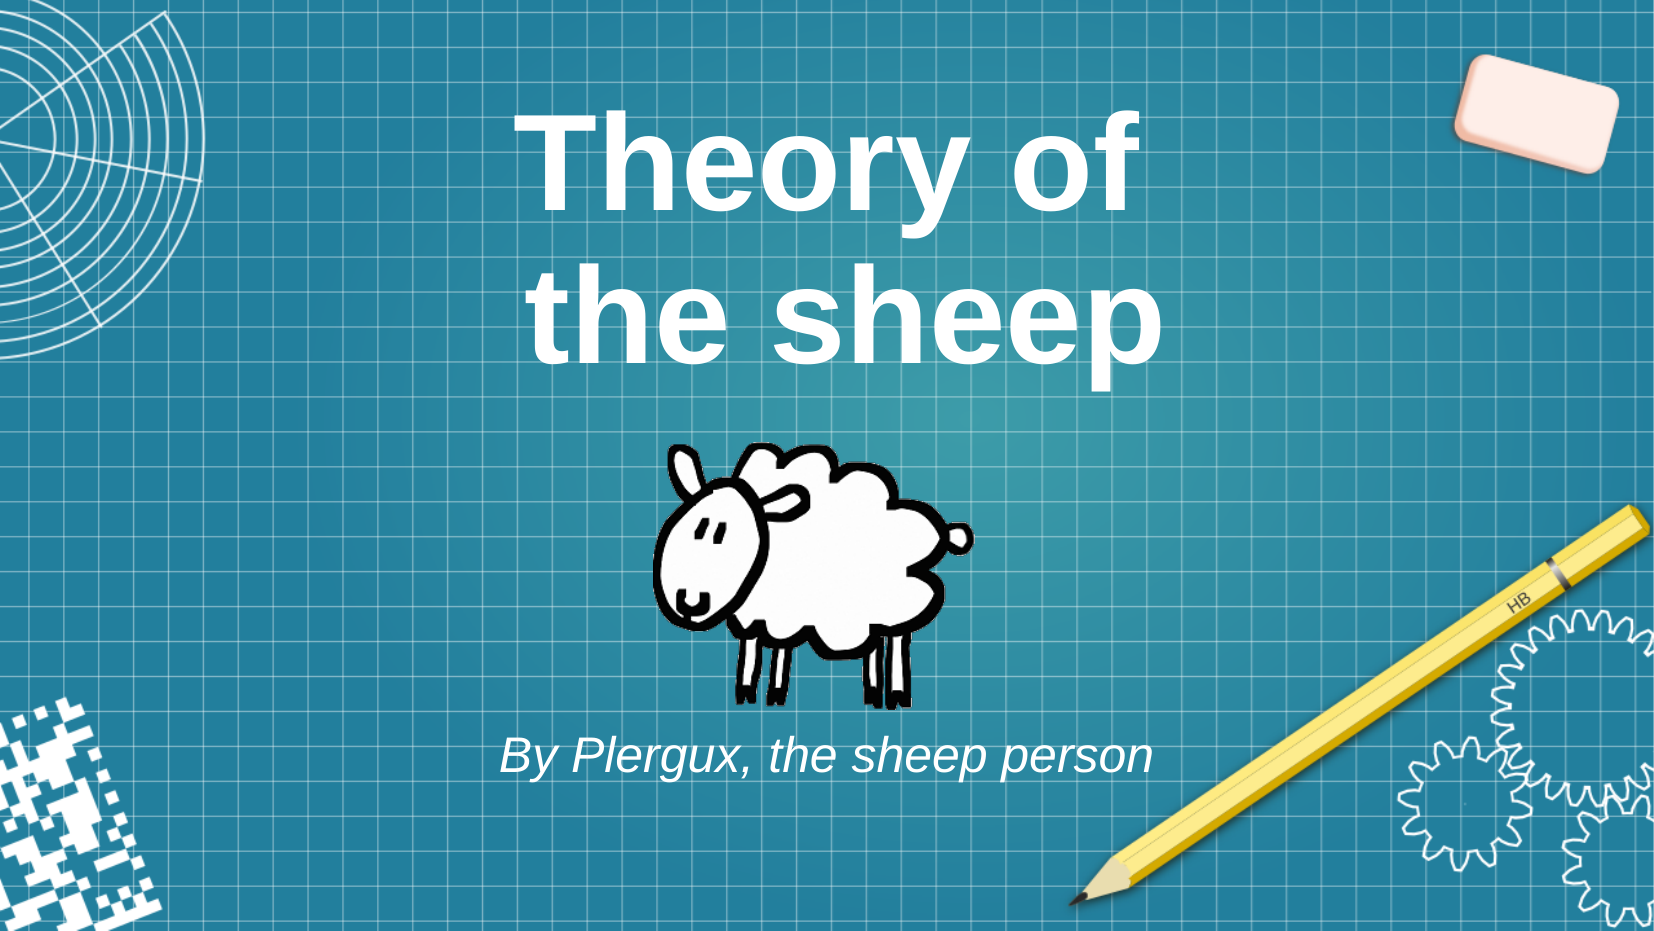

# Theory of the sheep
By Plergux, the sheep person